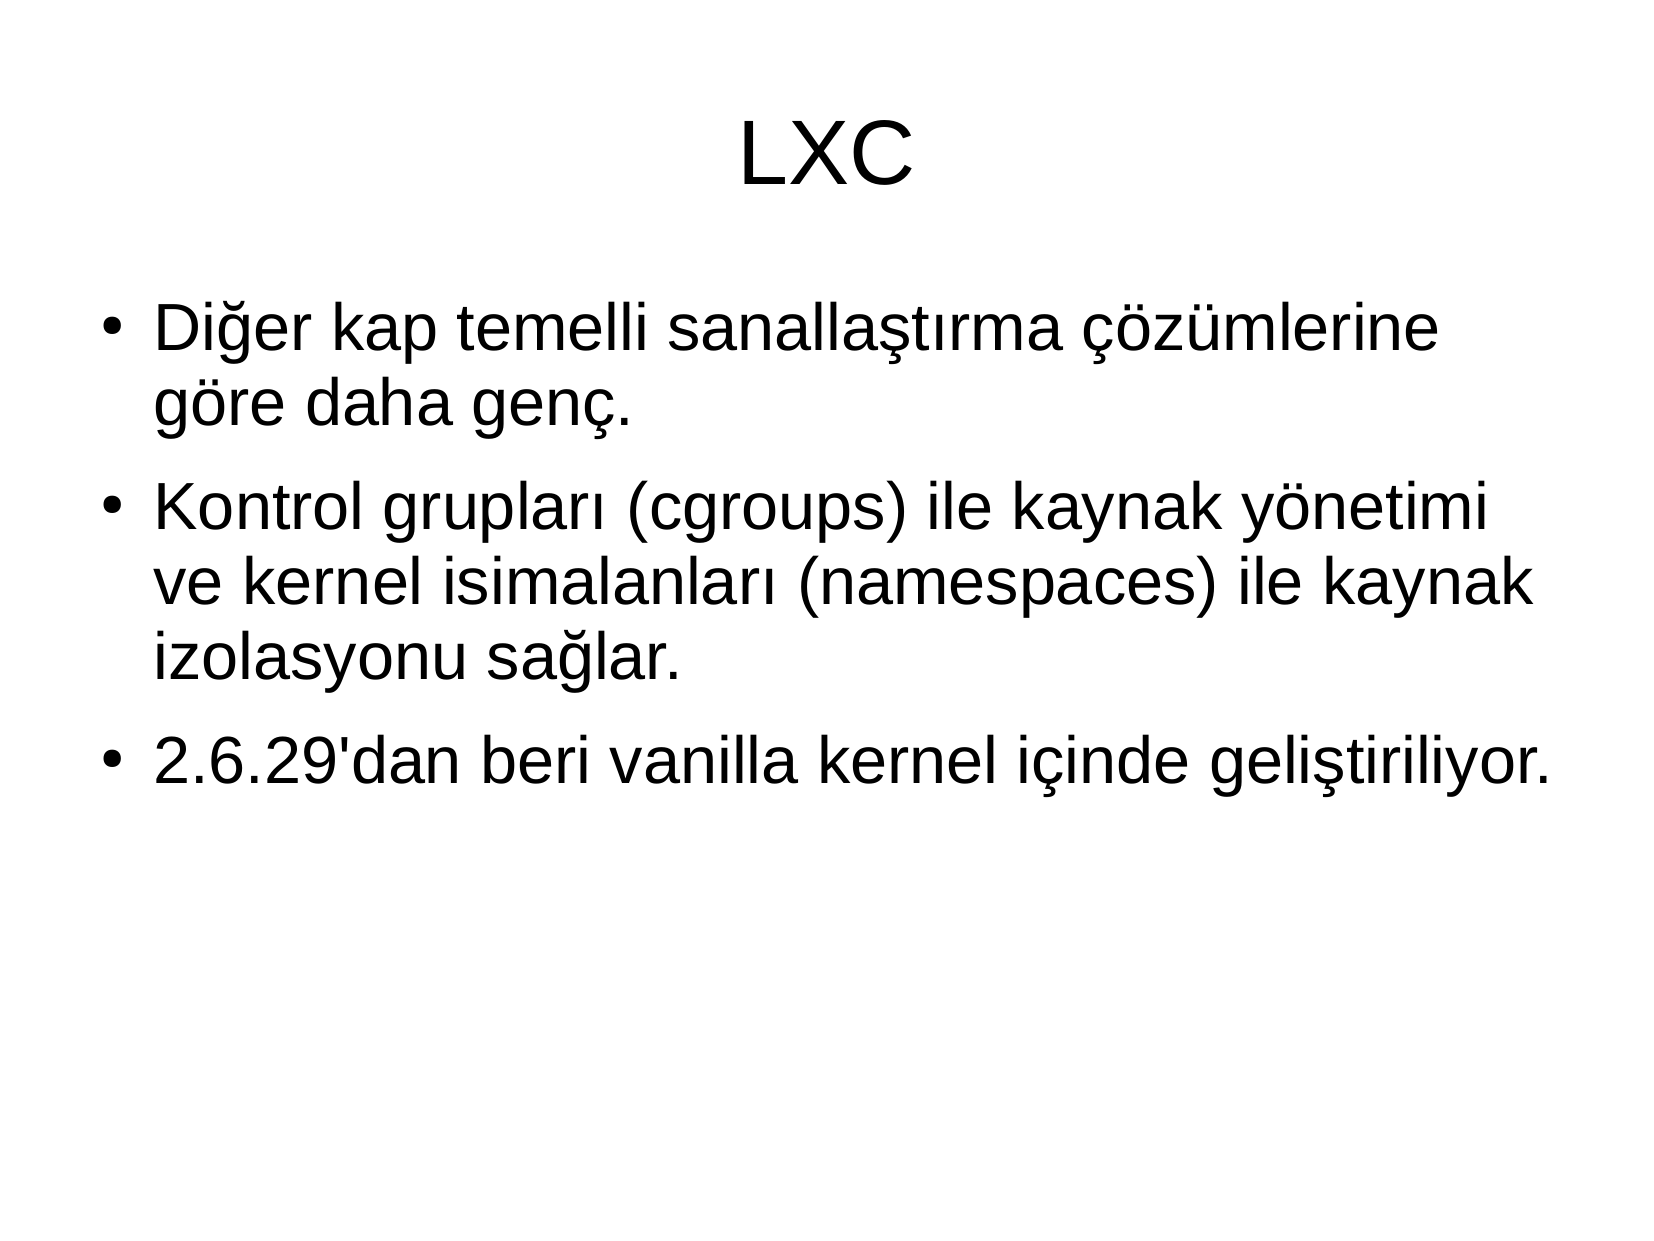

# LXC
Diğer kap temelli sanallaştırma çözümlerine göre daha genç.
Kontrol grupları (cgroups) ile kaynak yönetimi ve kernel isimalanları (namespaces) ile kaynak izolasyonu sağlar.
2.6.29'dan beri vanilla kernel içinde geliştiriliyor.